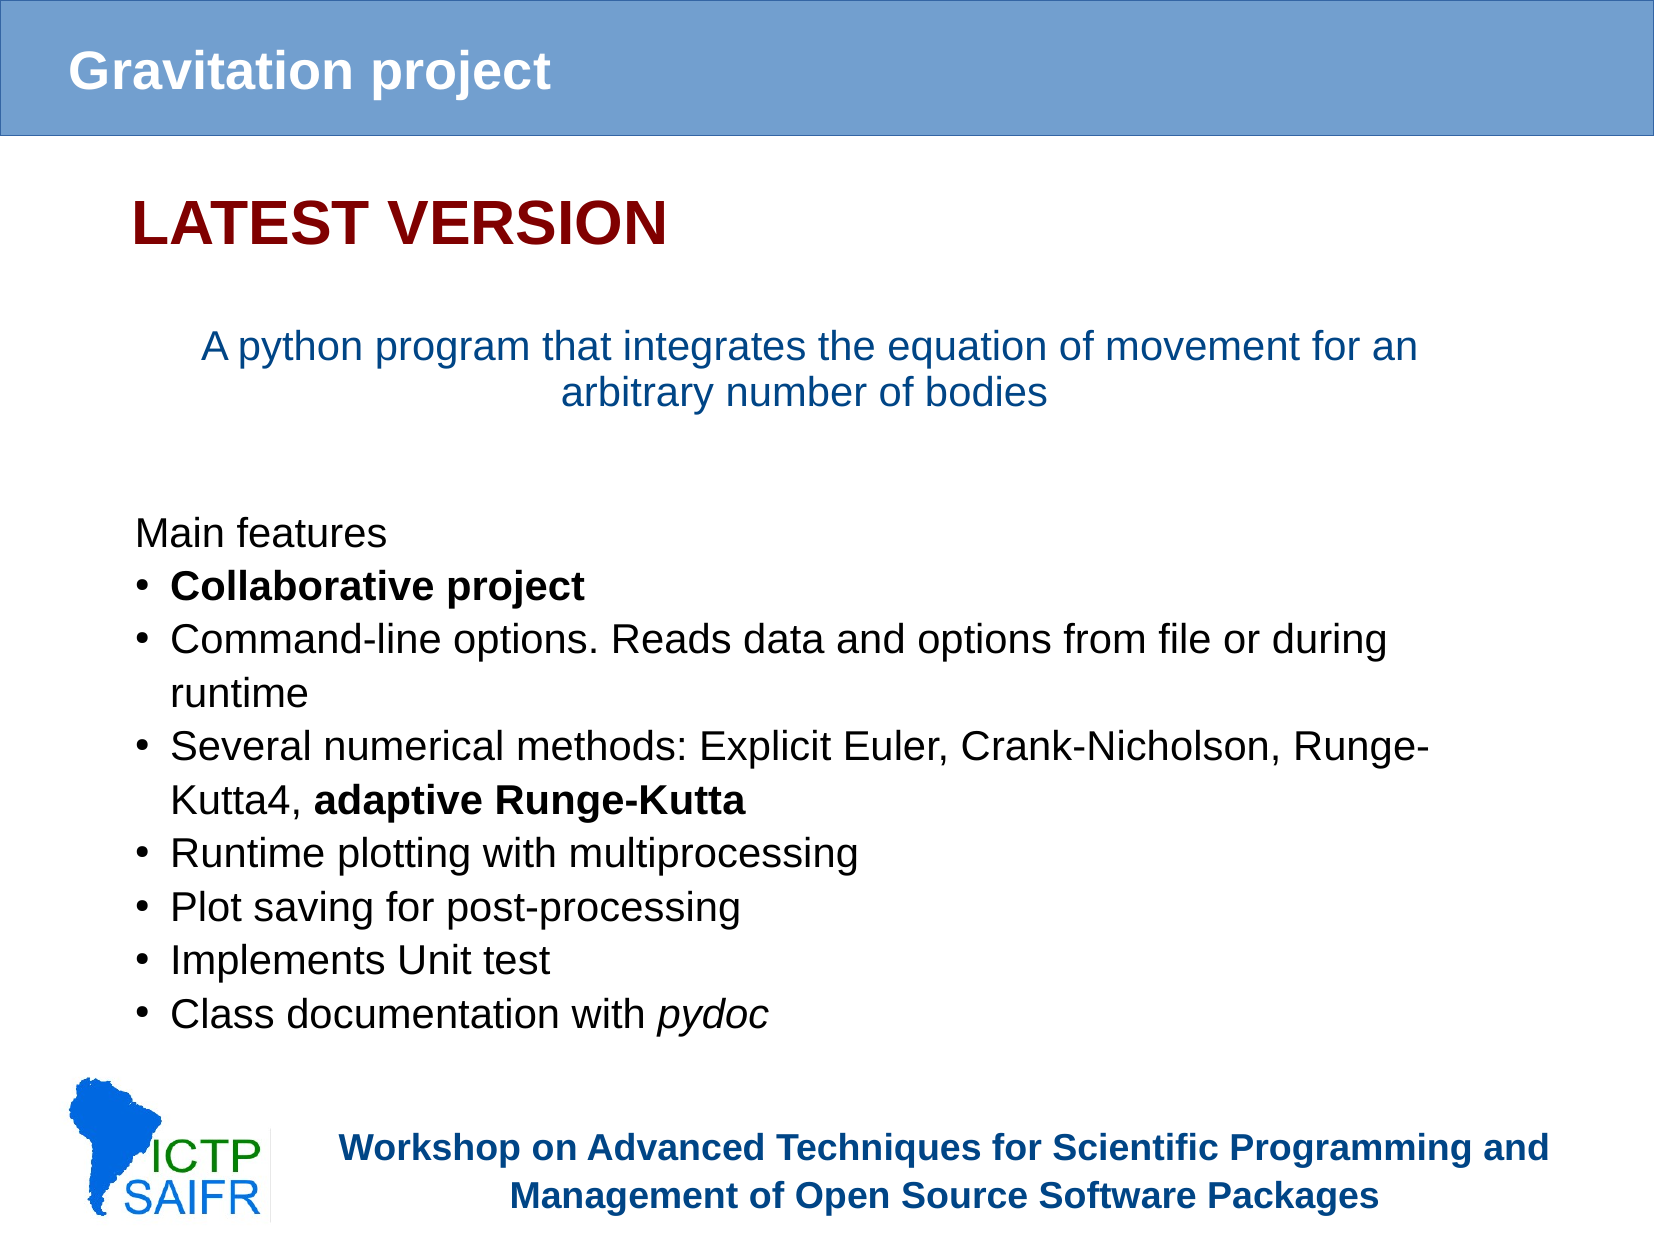

Gravitation project
LATEST VERSION
A python program that integrates the equation of movement for an arbitrary number of bodies
Main features
Collaborative project
Command-line options. Reads data and options from file or during runtime
Several numerical methods: Explicit Euler, Crank-Nicholson, Runge-Kutta4, adaptive Runge-Kutta
Runtime plotting with multiprocessing
Plot saving for post-processing
Implements Unit test
Class documentation with pydoc
Workshop on Advanced Techniques for Scientific Programming and Management of Open Source Software Packages